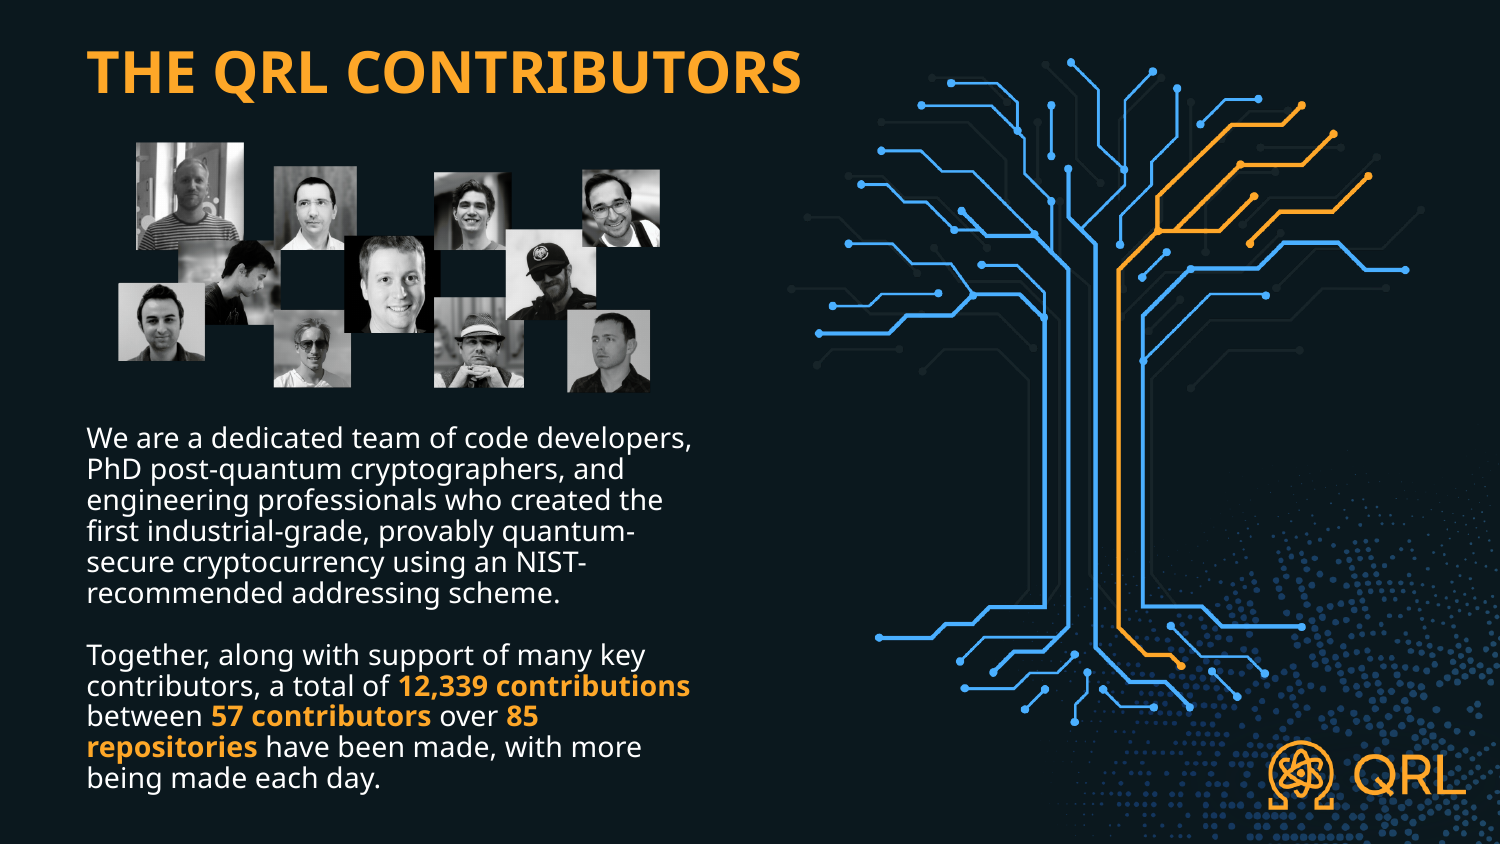

THE QRL CONTRIBUTORS
# We are a dedicated team of code developers, PhD post-quantum cryptographers, and engineering professionals who created the first industrial-grade, provably quantum-secure cryptocurrency using an NIST-recommended addressing scheme.
Together, along with support of many key contributors, a total of 12,339 contributions between 57 contributors over 85 repositories have been made, with more being made each day.